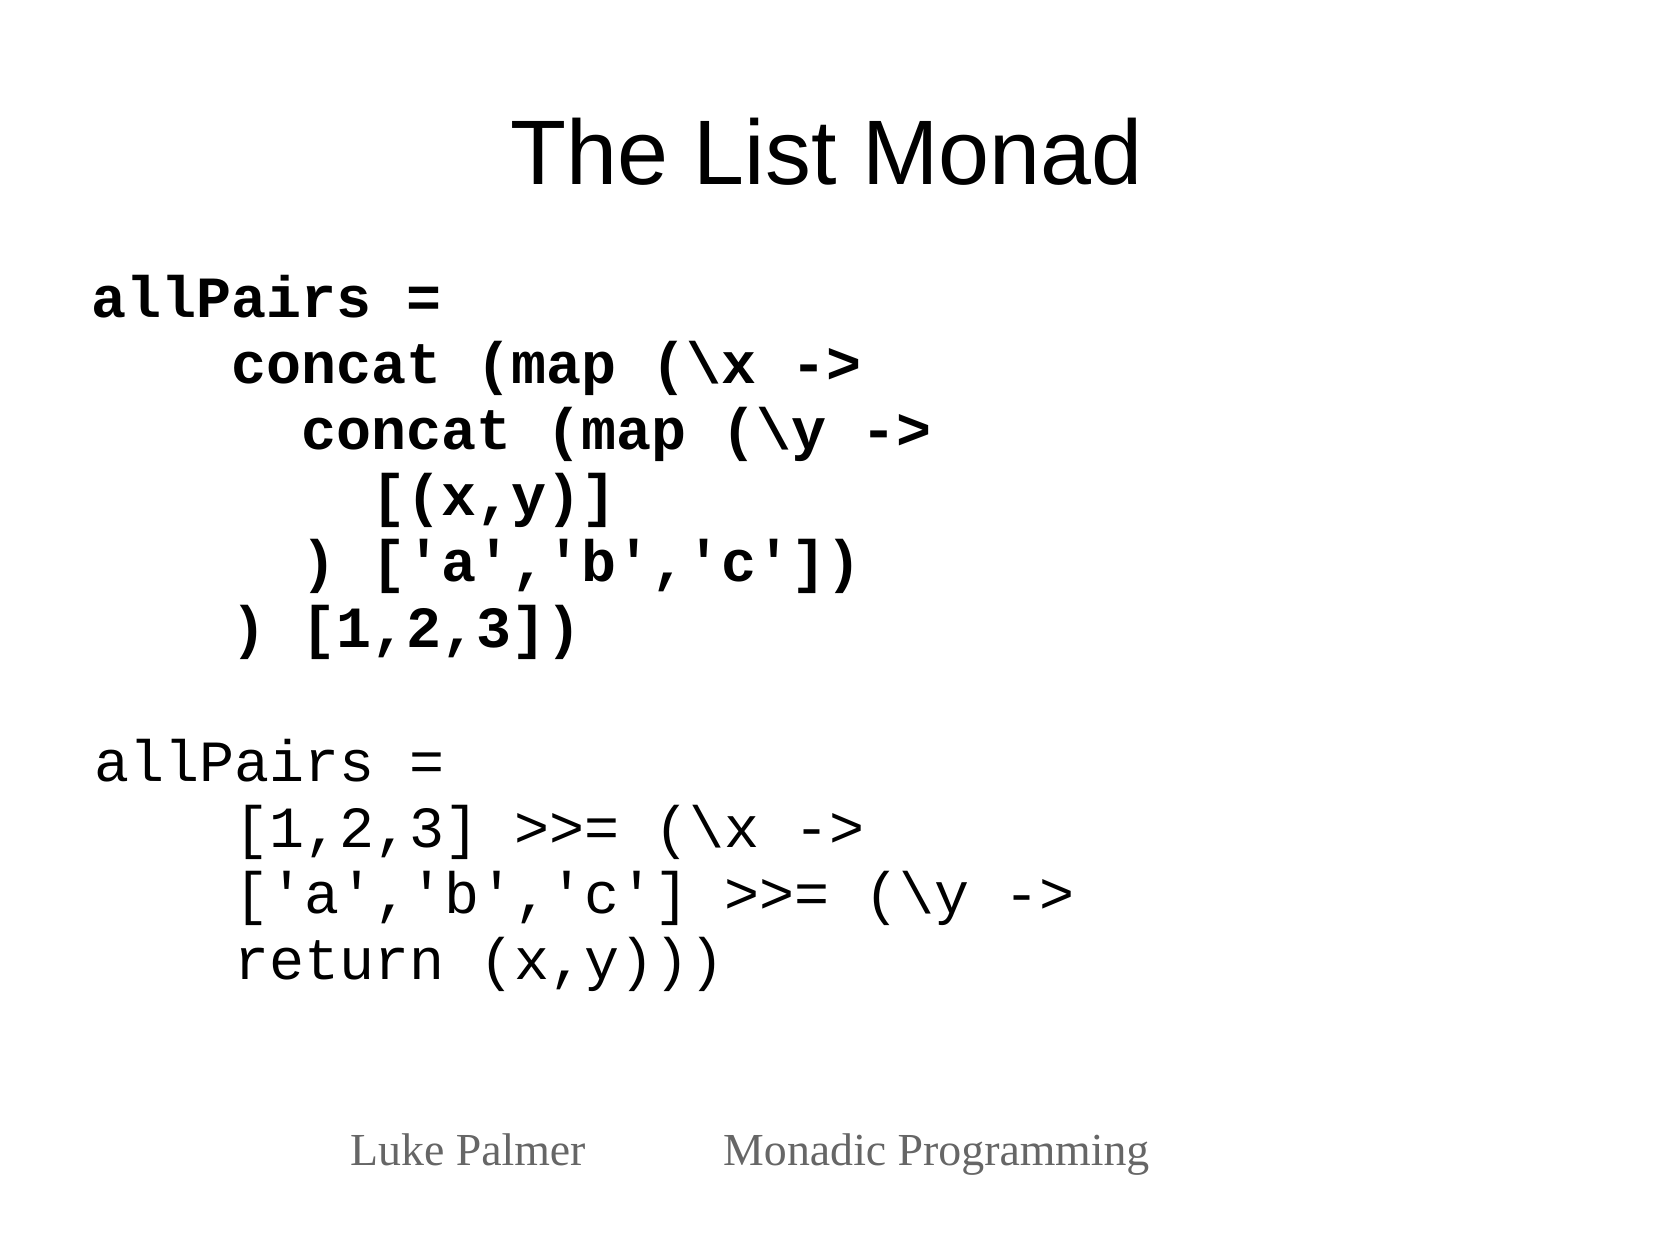

# The List Monad
allPairs =
 concat (map (\x ->
 concat (map (\y ->
 [(x,y)]
 ) ['a','b','c'])
 ) [1,2,3])
allPairs =
 [1,2,3] >>= (\x ->
 ['a','b','c'] >>= (\y ->
 return (x,y)))